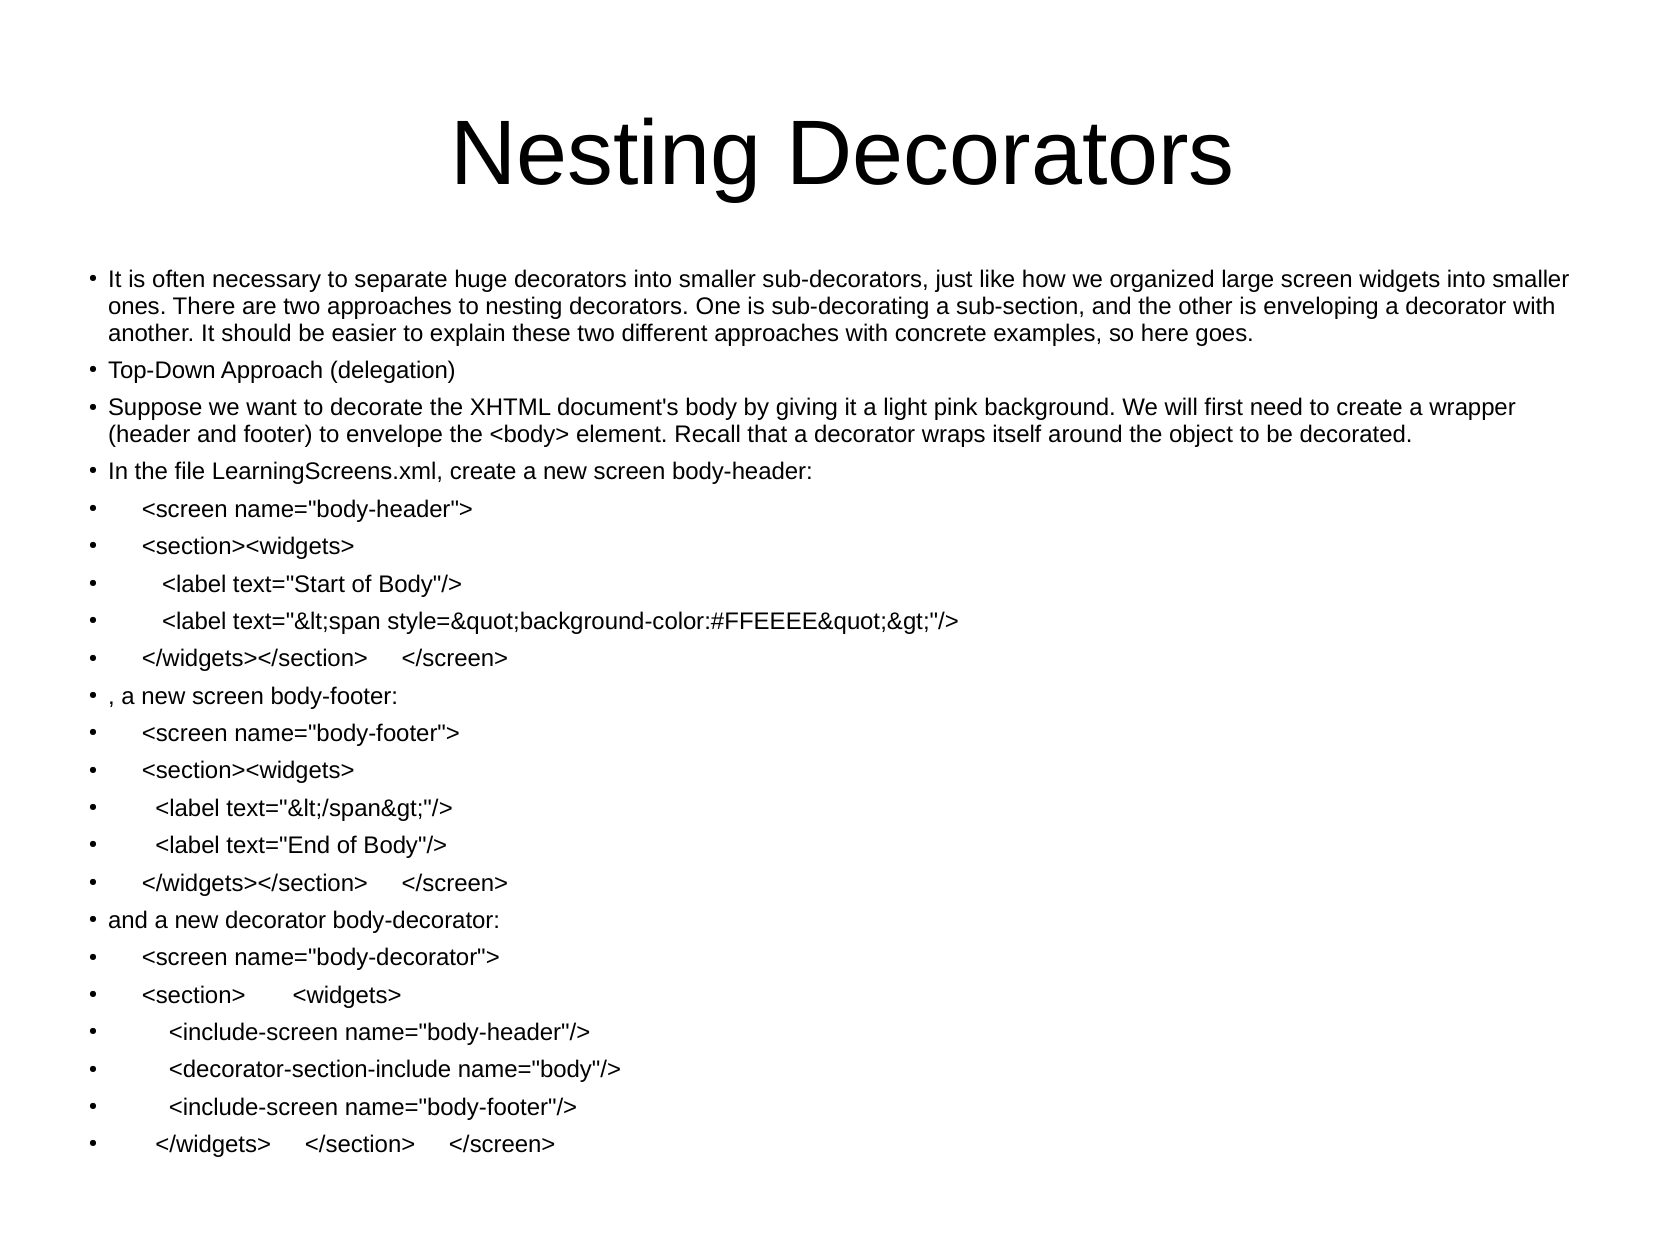

# Nesting Decorators
It is often necessary to separate huge decorators into smaller sub-decorators, just like how we organized large screen widgets into smaller ones. There are two approaches to nesting decorators. One is sub-decorating a sub-section, and the other is enveloping a decorator with another. It should be easier to explain these two different approaches with concrete examples, so here goes.
Top-Down Approach (delegation)
Suppose we want to decorate the XHTML document's body by giving it a light pink background. We will first need to create a wrapper (header and footer) to envelope the <body> element. Recall that a decorator wraps itself around the object to be decorated.
In the file LearningScreens.xml, create a new screen body-header:
 <screen name="body-header">
 <section><widgets>
 <label text="Start of Body"/>
 <label text="&lt;span style=&quot;background-color:#FFEEEE&quot;&gt;"/>
 </widgets></section> </screen>
, a new screen body-footer:
 <screen name="body-footer">
 <section><widgets>
 <label text="&lt;/span&gt;"/>
 <label text="End of Body"/>
 </widgets></section> </screen>
and a new decorator body-decorator:
 <screen name="body-decorator">
 <section> <widgets>
 <include-screen name="body-header"/>
 <decorator-section-include name="body"/>
 <include-screen name="body-footer"/>
 </widgets> </section> </screen>